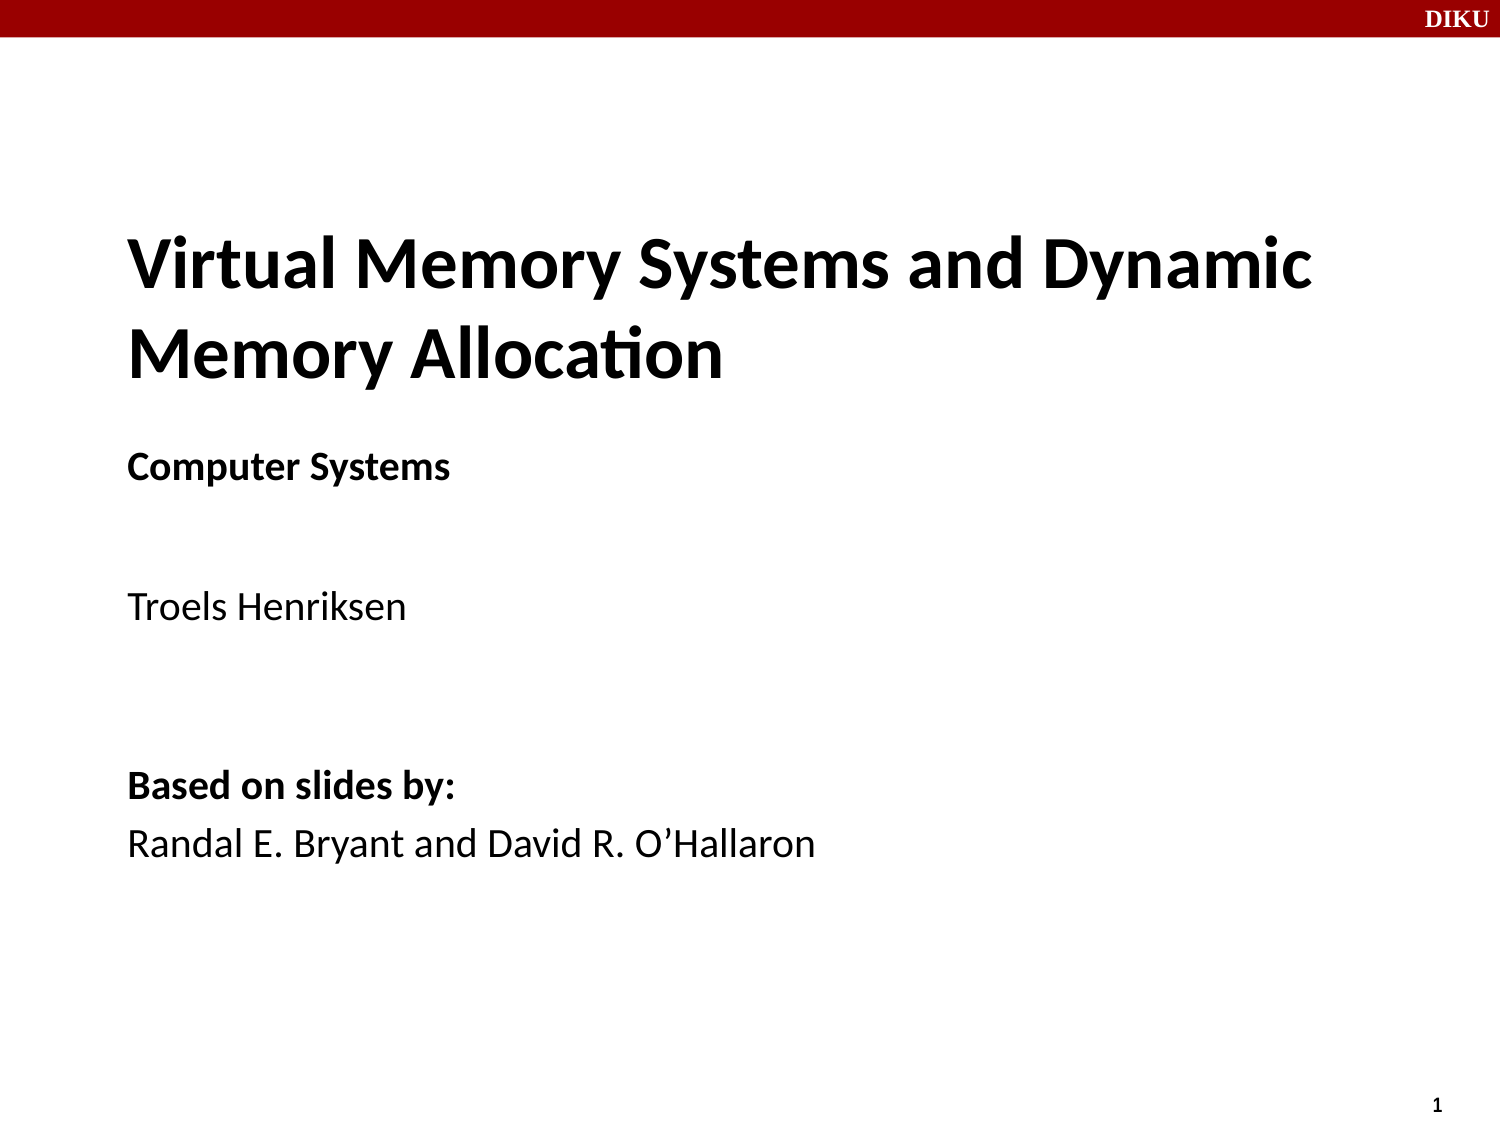

Virtual Memory Systems and Dynamic Memory Allocation
Computer Systems
Troels Henriksen
Based on slides by:
Randal E. Bryant and David R. O’Hallaron